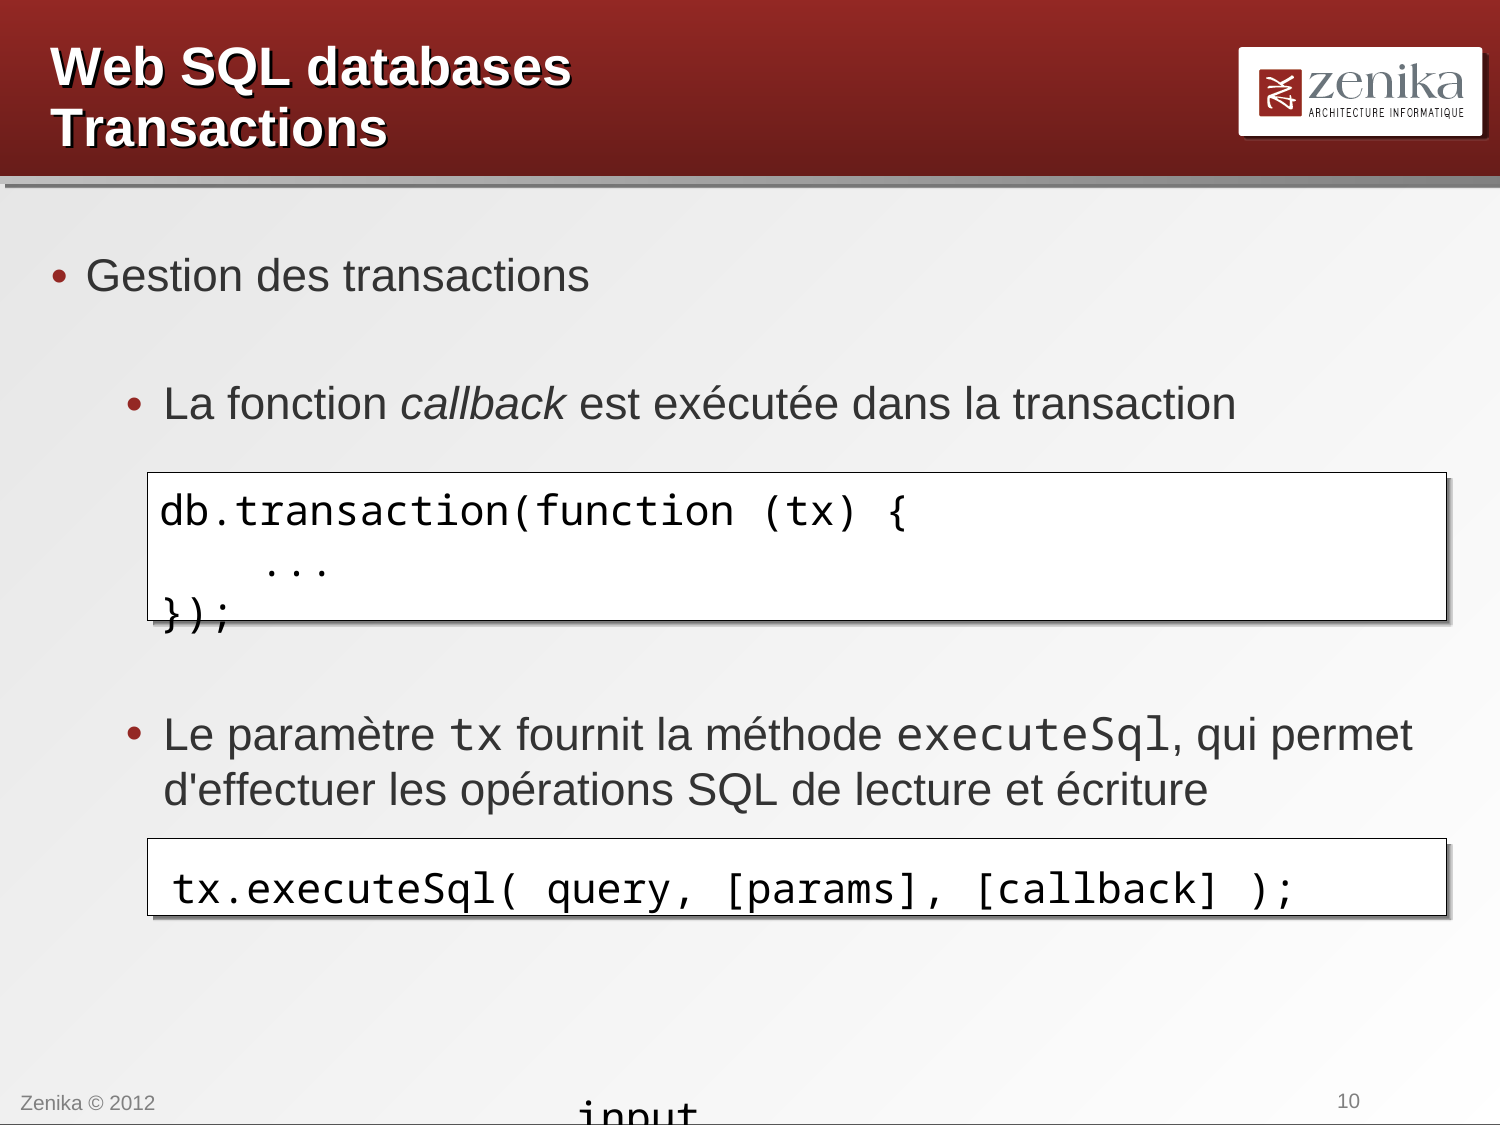

# Web SQL databases Transactions
Gestion des transactions
La fonction callback est exécutée dans la transaction
Le paramètre tx fournit la méthode executeSql, qui permet d'effectuer les opérations SQL de lecture et écriture
db.transaction(function (tx) {
 ...
});
tx.executeSql( query, [params], [callback] );